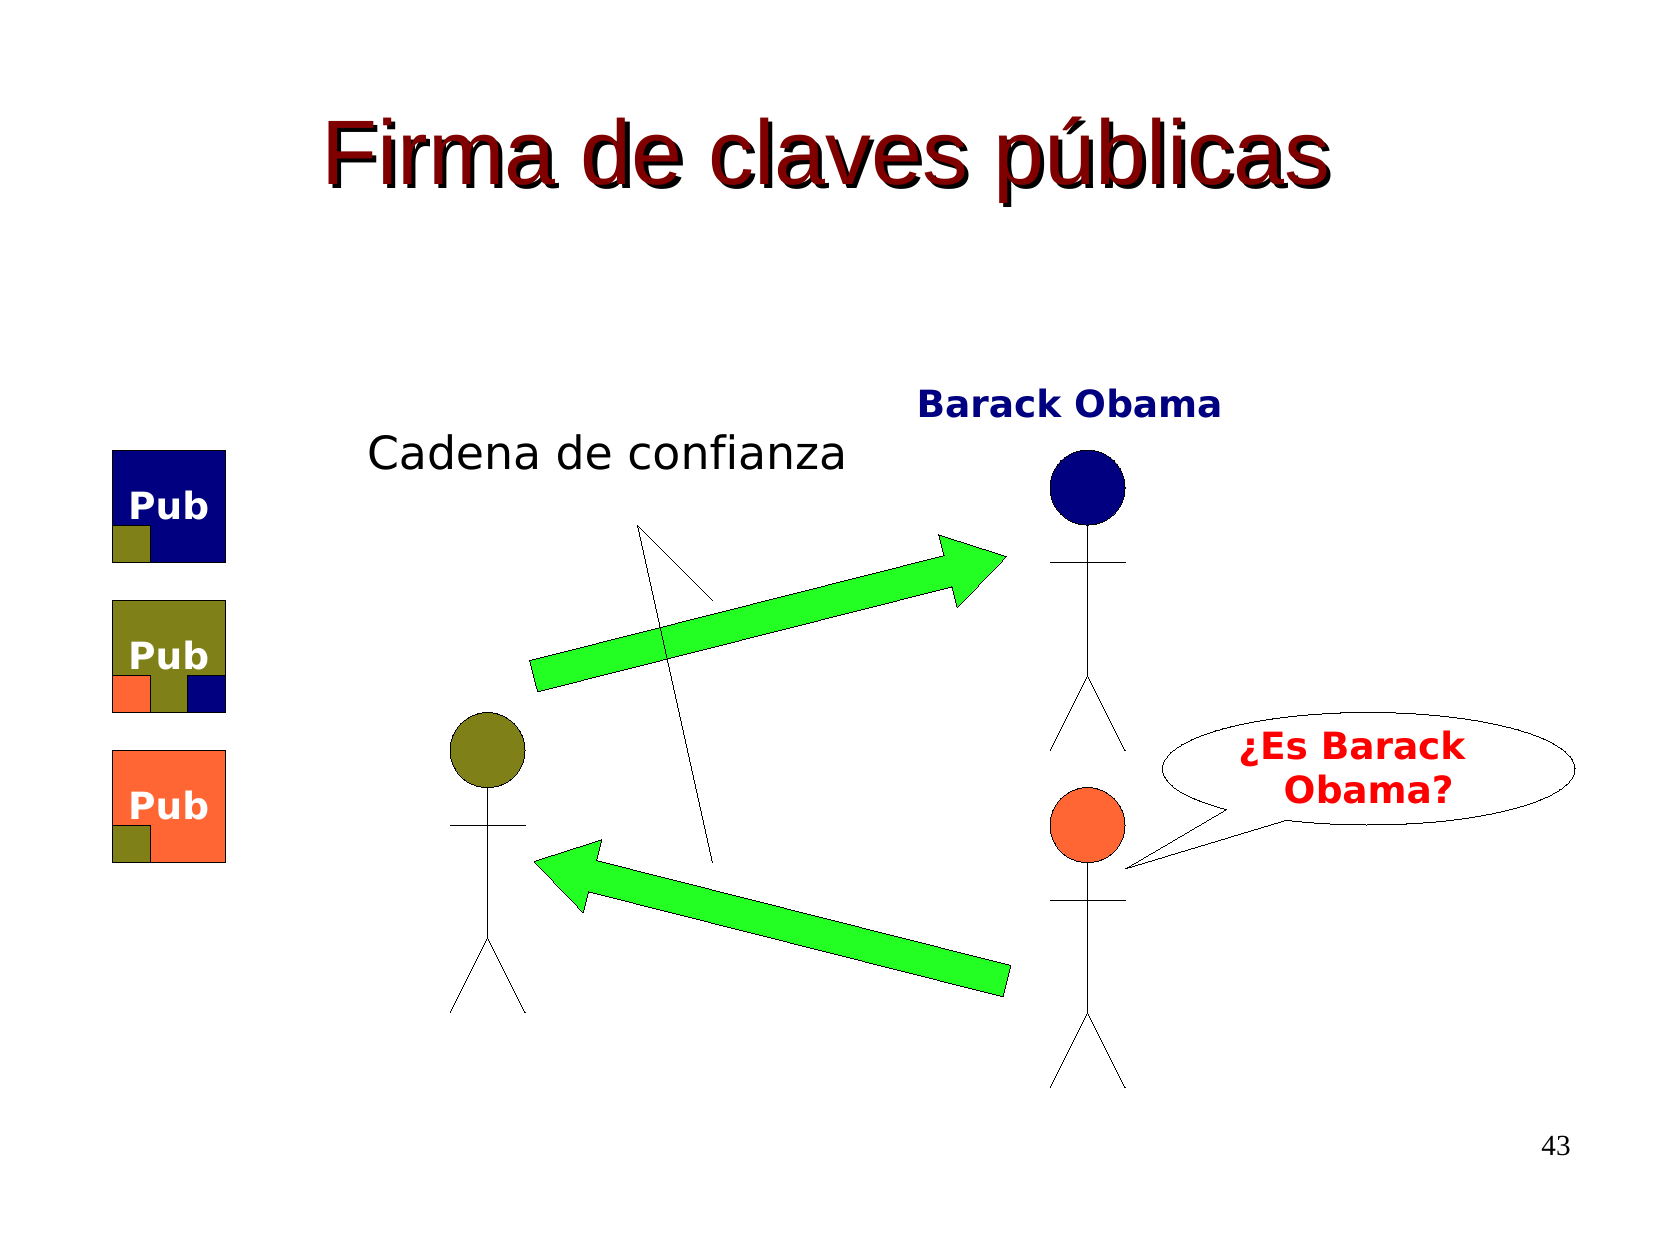

# Firma de claves públicas
Barack Obama
Cadena de confianza
Pub
Pub
¿Es Barack
Obama?
Pub
43